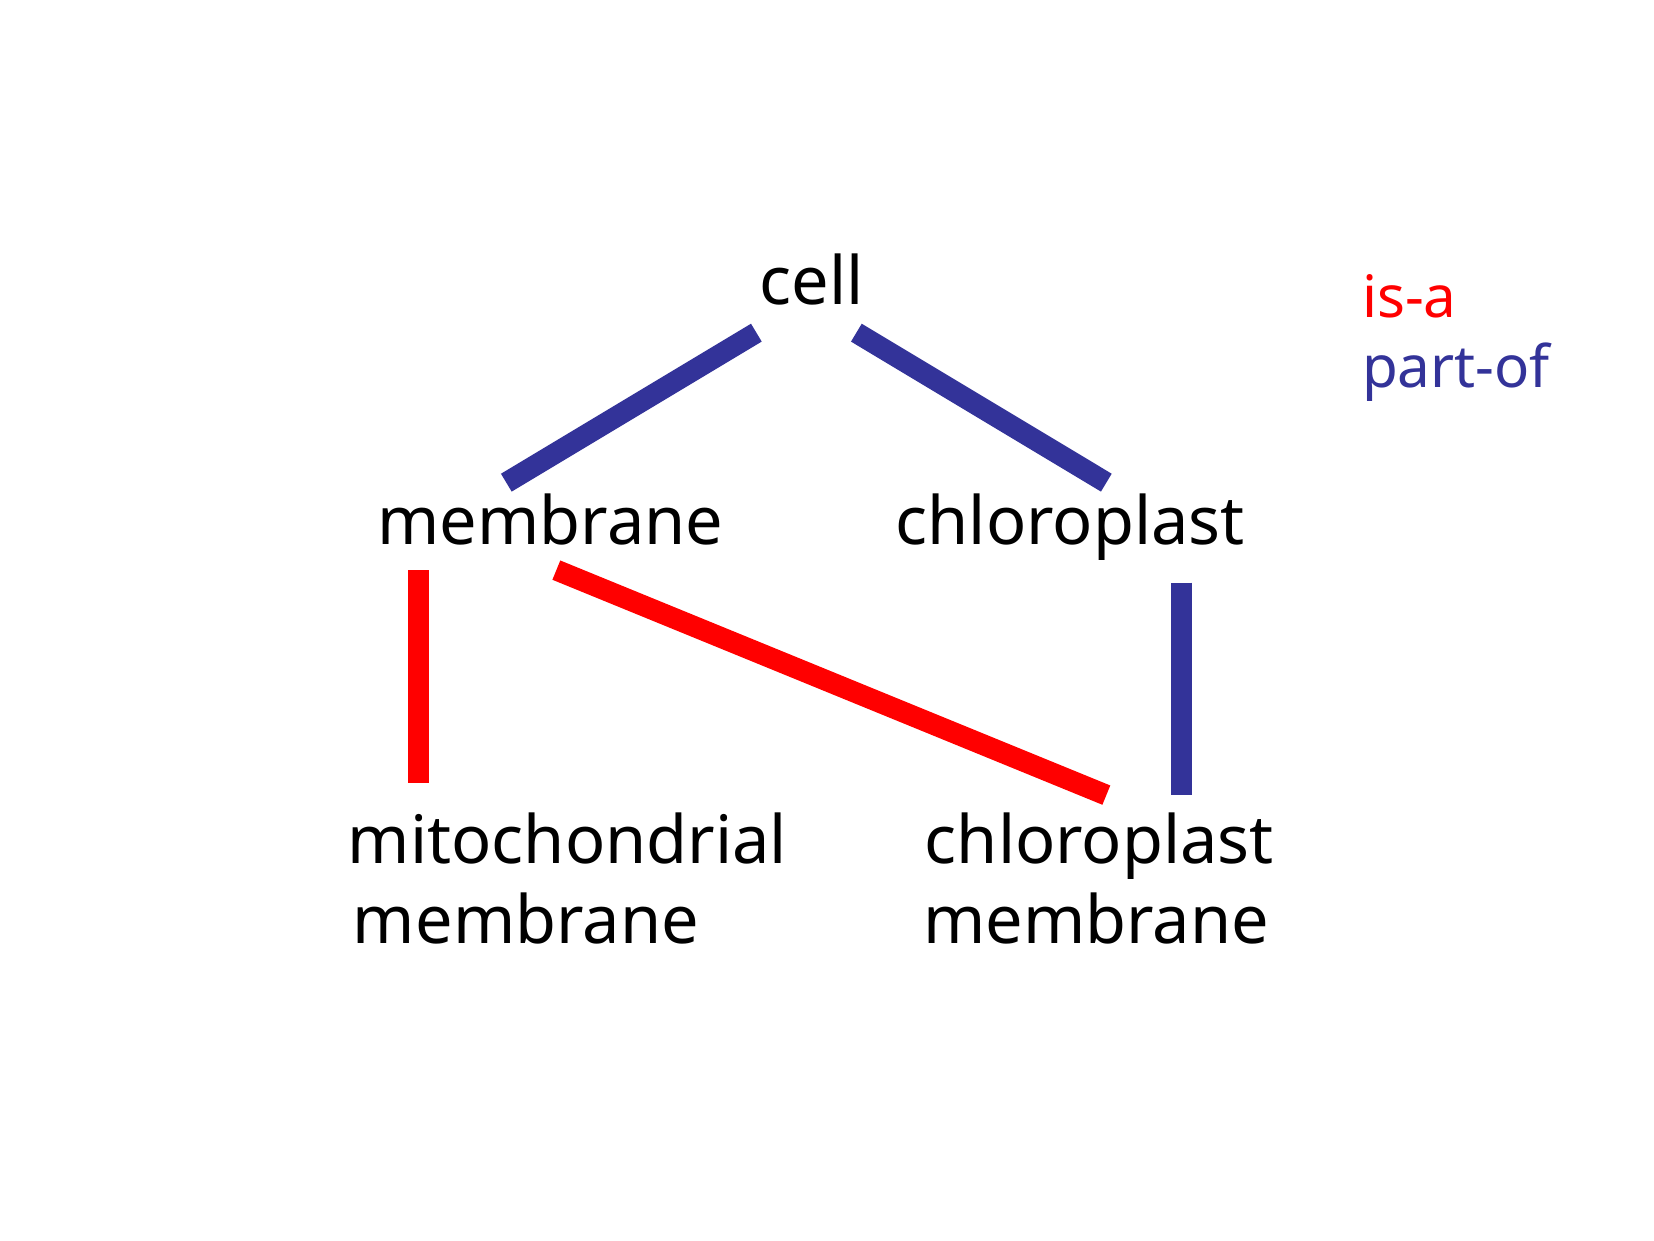

cell
membrane chloroplast
mitochondrial chloroplast
membrane membrane
is-a
part-of